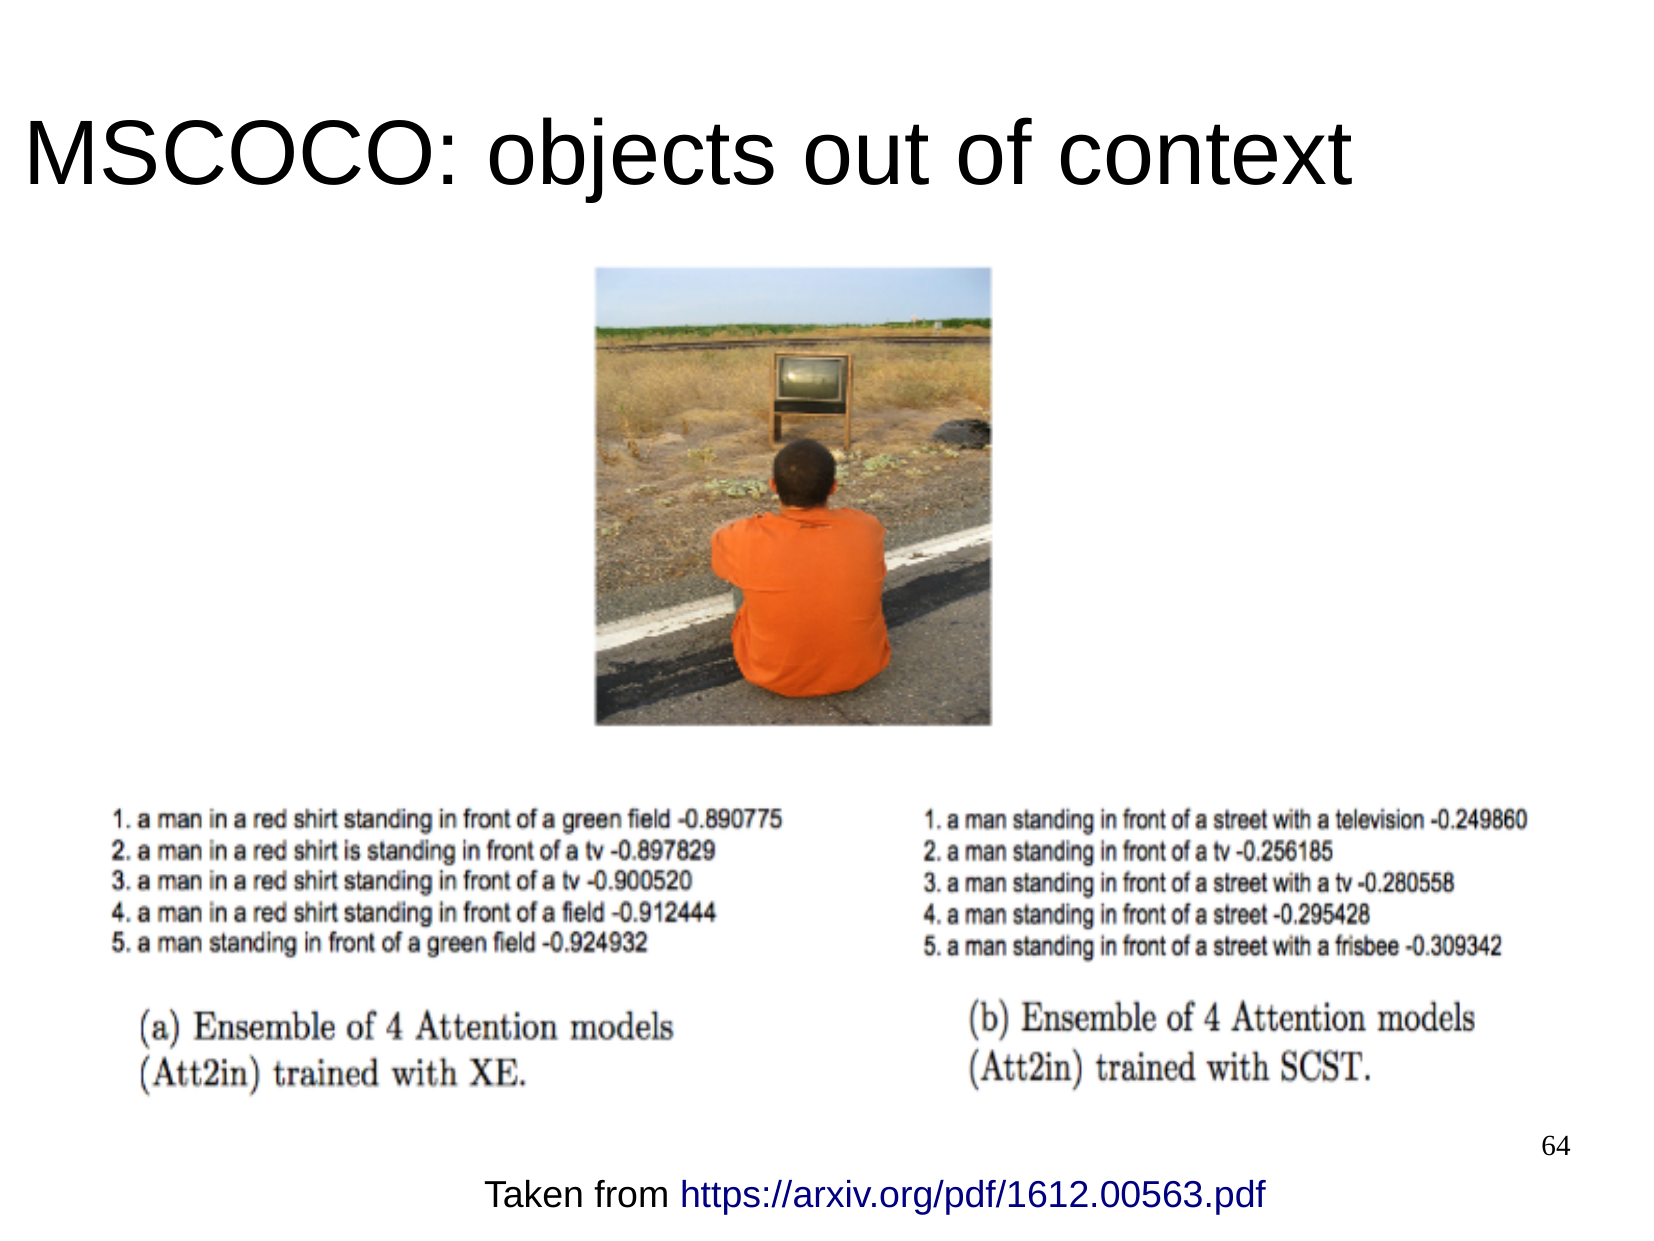

# MSCOCO: objects out of context
64
Taken from https://arxiv.org/pdf/1612.00563.pdf